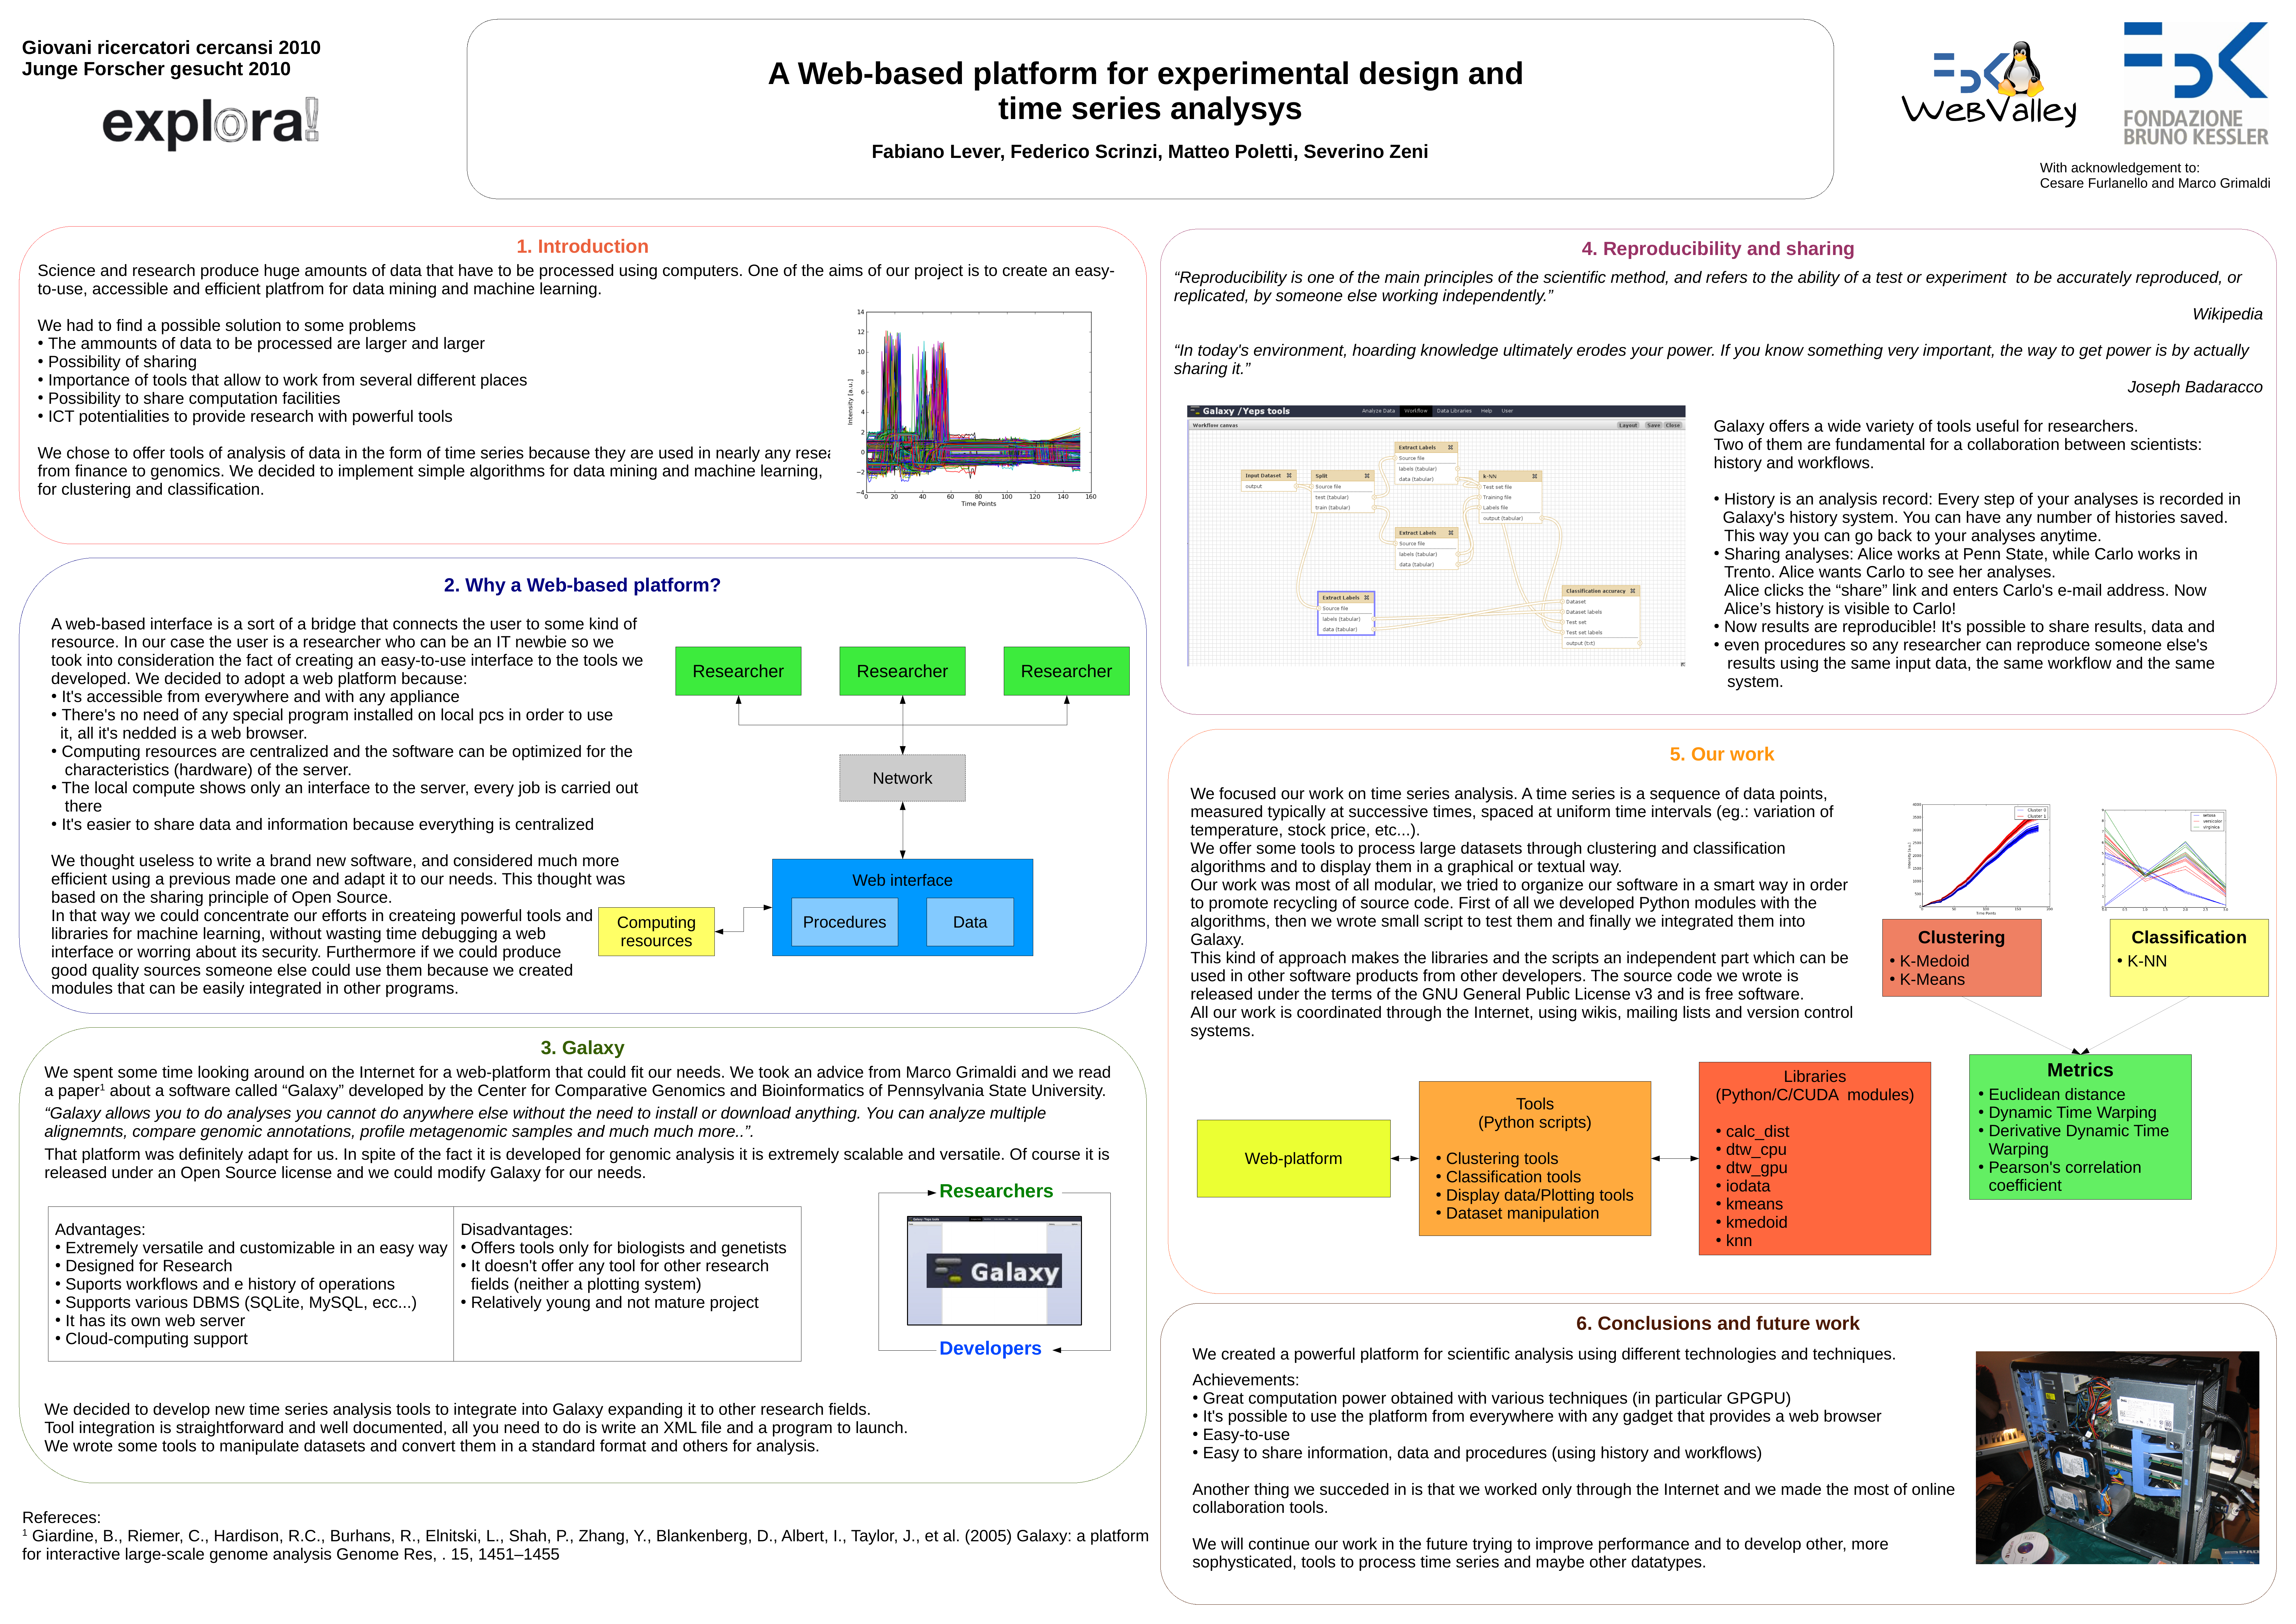

A Web-based platform for experimental design and
time series analysys
Fabiano Lever, Federico Scrinzi, Matteo Poletti, Severino Zeni
Giovani ricercatori cercansi 2010
Junge Forscher gesucht 2010
With acknowledgement to:
Cesare Furlanello and Marco Grimaldi
1. Introduction
Science and research produce huge amounts of data that have to be processed using computers. One of the aims of our project is to create an easy-to-use, accessible and efficient platfrom for data mining and machine learning.
We had to find a possible solution to some problems
 The ammounts of data to be processed are larger and larger
 Possibility of sharing
 Importance of tools that allow to work from several different places
 Possibility to share computation facilities
 ICT potentialities to provide research with powerful tools
We chose to offer tools of analysis of data in the form of time series because they are used in nearly any research field,
from finance to genomics. We decided to implement simple algorithms for data mining and machine learning,
for clustering and classification.
4. Reproducibility and sharing
“Reproducibility is one of the main principles of the scientific method, and refers to the ability of a test or experiment to be accurately reproduced, or replicated, by someone else working independently.”
Wikipedia
“In today's environment, hoarding knowledge ultimately erodes your power. If you know something very important, the way to get power is by actually sharing it.”
 Joseph Badaracco
Galaxy offers a wide variety of tools useful for researchers.
Two of them are fundamental for a collaboration between scientists: history and workflows.
 History is an analysis record: Every step of your analyses is recorded in Galaxy's history system. You can have any number of histories saved.
 This way you can go back to your analyses anytime.
 Sharing analyses: Alice works at Penn State, while Carlo works in
 Trento. Alice wants Carlo to see her analyses.
 Alice clicks the “share” link and enters Carlo's e-mail address. Now
 Alice’s history is visible to Carlo!
 Now results are reproducible! It's possible to share results, data and
 even procedures so any researcher can reproduce someone else's results using the same input data, the same workflow and the same system.
2. Why a Web-based platform?
A web-based interface is a sort of a bridge that connects the user to some kind of resource. In our case the user is a researcher who can be an IT newbie so we took into consideration the fact of creating an easy-to-use interface to the tools we developed. We decided to adopt a web platform because:
 It's accessible from everywhere and with any appliance
 There's no need of any special program installed on local pcs in order to use it, all it's nedded is a web browser.
 Computing resources are centralized and the software can be optimized for the characteristics (hardware) of the server.
 The local compute shows only an interface to the server, every job is carried out there
 It's easier to share data and information because everything is centralized
We thought useless to write a brand new software, and considered much more efficient using a previous made one and adapt it to our needs. This thought was based on the sharing principle of Open Source.
In that way we could concentrate our efforts in createing powerful tools and
libraries for machine learning, without wasting time debugging a web
interface or worring about its security. Furthermore if we could produce
good quality sources someone else could use them because we created
modules that can be easily integrated in other programs.
Researcher
Researcher
Researcher
5. Our work
Network
We focused our work on time series analysis. A time series is a sequence of data points, measured typically at successive times, spaced at uniform time intervals (eg.: variation of temperature, stock price, etc...).
We offer some tools to process large datasets through clustering and classification algorithms and to display them in a graphical or textual way.
Our work was most of all modular, we tried to organize our software in a smart way in order to promote recycling of source code. First of all we developed Python modules with the algorithms, then we wrote small script to test them and finally we integrated them into Galaxy.
This kind of approach makes the libraries and the scripts an independent part which can be used in other software products from other developers. The source code we wrote is released under the terms of the GNU General Public License v3 and is free software.
All our work is coordinated through the Internet, using wikis, mailing lists and version control systems.
Web interface
Procedures
Data
Computing resources
Clustering
 K-Medoid
 K-Means
Classification
 K-NN
3. Galaxy
We spent some time looking around on the Internet for a web-platform that could fit our needs. We took an advice from Marco Grimaldi and we read a paper1 about a software called “Galaxy” developed by the Center for Comparative Genomics and Bioinformatics of Pennsylvania State University.
“Galaxy allows you to do analyses you cannot do anywhere else without the need to install or download anything. You can analyze multiple alignemnts, compare genomic annotations, profile metagenomic samples and much much more..”.
That platform was definitely adapt for us. In spite of the fact it is developed for genomic analysis it is extremely scalable and versatile. Of course it is released under an Open Source license and we could modify Galaxy for our needs.
We decided to develop new time series analysis tools to integrate into Galaxy expanding it to other research fields.
Tool integration is straightforward and well documented, all you need to do is write an XML file and a program to launch.
We wrote some tools to manipulate datasets and convert them in a standard format and others for analysis.
Metrics
 Euclidean distance
 Dynamic Time Warping
 Derivative Dynamic Time
 Warping
 Pearson's correlation
 coefficient
Libraries
(Python/C/CUDA modules)
 calc_dist
 dtw_cpu
 dtw_gpu
 iodata
 kmeans
 kmedoid
 knn
Tools
(Python scripts)
 Clustering tools
 Classification tools
 Display data/Plotting tools
 Dataset manipulation
Web-platform
Researchers
Advantages:
 Extremely versatile and customizable in an easy way
 Designed for Research
 Suports workflows and e history of operations
 Supports various DBMS (SQLite, MySQL, ecc...)
 It has its own web server
 Cloud-computing support
Disadvantages:
 Offers tools only for biologists and genetists
 It doesn't offer any tool for other research
 fields (neither a plotting system)
 Relatively young and not mature project
6. Conclusions and future work
Developers
We created a powerful platform for scientific analysis using different technologies and techniques.
Achievements:
 Great computation power obtained with various techniques (in particular GPGPU)
 It's possible to use the platform from everywhere with any gadget that provides a web browser
 Easy-to-use
 Easy to share information, data and procedures (using history and workflows)
Another thing we succeded in is that we worked only through the Internet and we made the most of online collaboration tools.
We will continue our work in the future trying to improve performance and to develop other, more sophysticated, tools to process time series and maybe other datatypes.
Refereces:
1 Giardine, B., Riemer, C., Hardison, R.C., Burhans, R., Elnitski, L., Shah, P., Zhang, Y., Blankenberg, D., Albert, I., Taylor, J., et al. (2005) Galaxy: a platform for interactive large-scale genome analysis Genome Res, . 15, 1451–1455